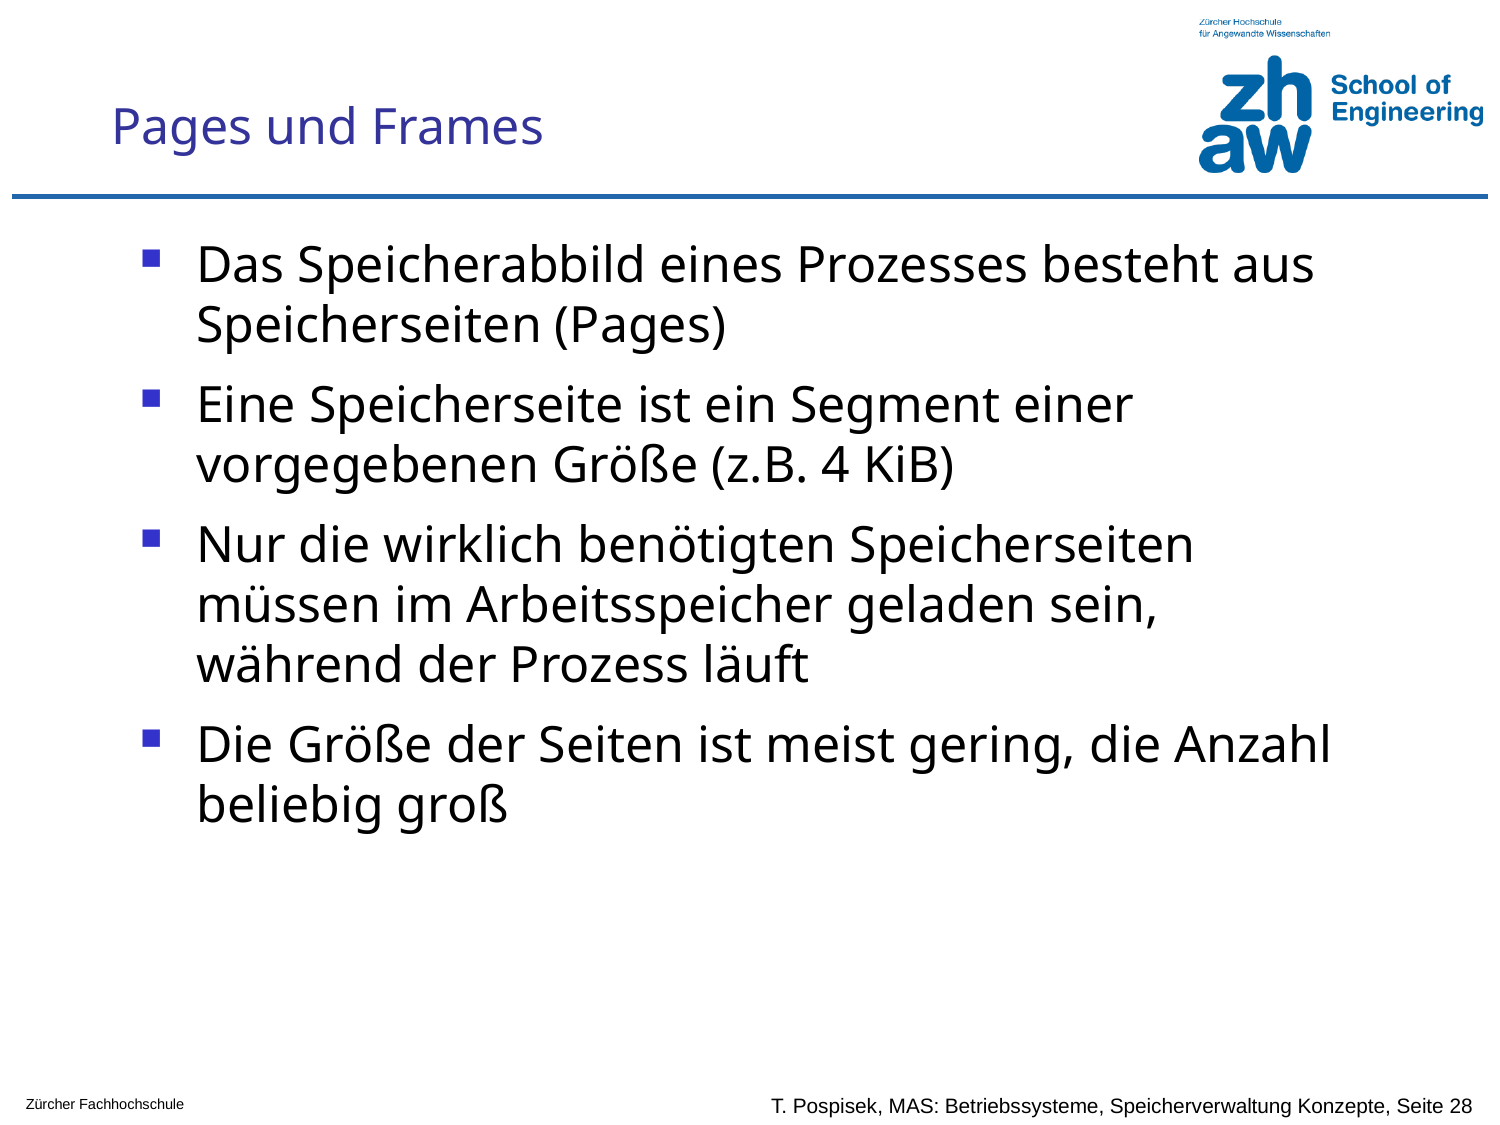

# Pages und Frames
Das Speicherabbild eines Prozesses besteht aus Speicherseiten (Pages)
Eine Speicherseite ist ein Segment einer vorgegebenen Größe (z.B. 4 KiB)
Nur die wirklich benötigten Speicherseiten müssen im Arbeitsspeicher geladen sein, während der Prozess läuft
Die Größe der Seiten ist meist gering, die Anzahl beliebig groß